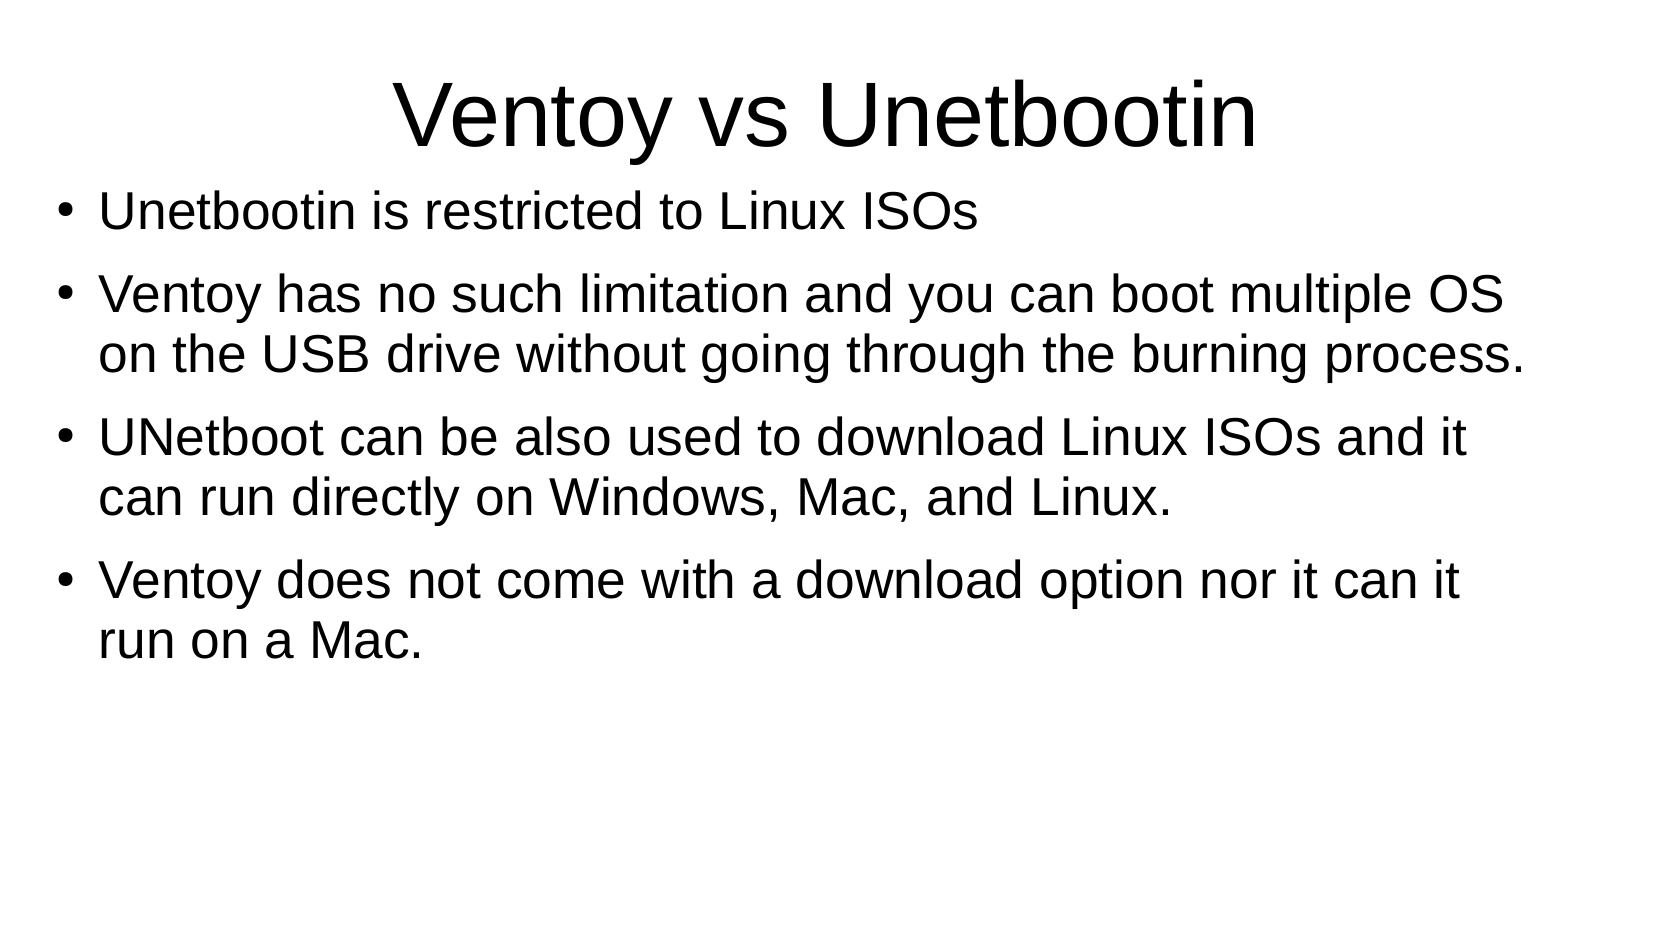

# Ventoy vs Unetbootin
Unetbootin is restricted to Linux ISOs
Ventoy has no such limitation and you can boot multiple OS on the USB drive without going through the burning process.
UNetboot can be also used to download Linux ISOs and it can run directly on Windows, Mac, and Linux.
Ventoy does not come with a download option nor it can it run on a Mac.